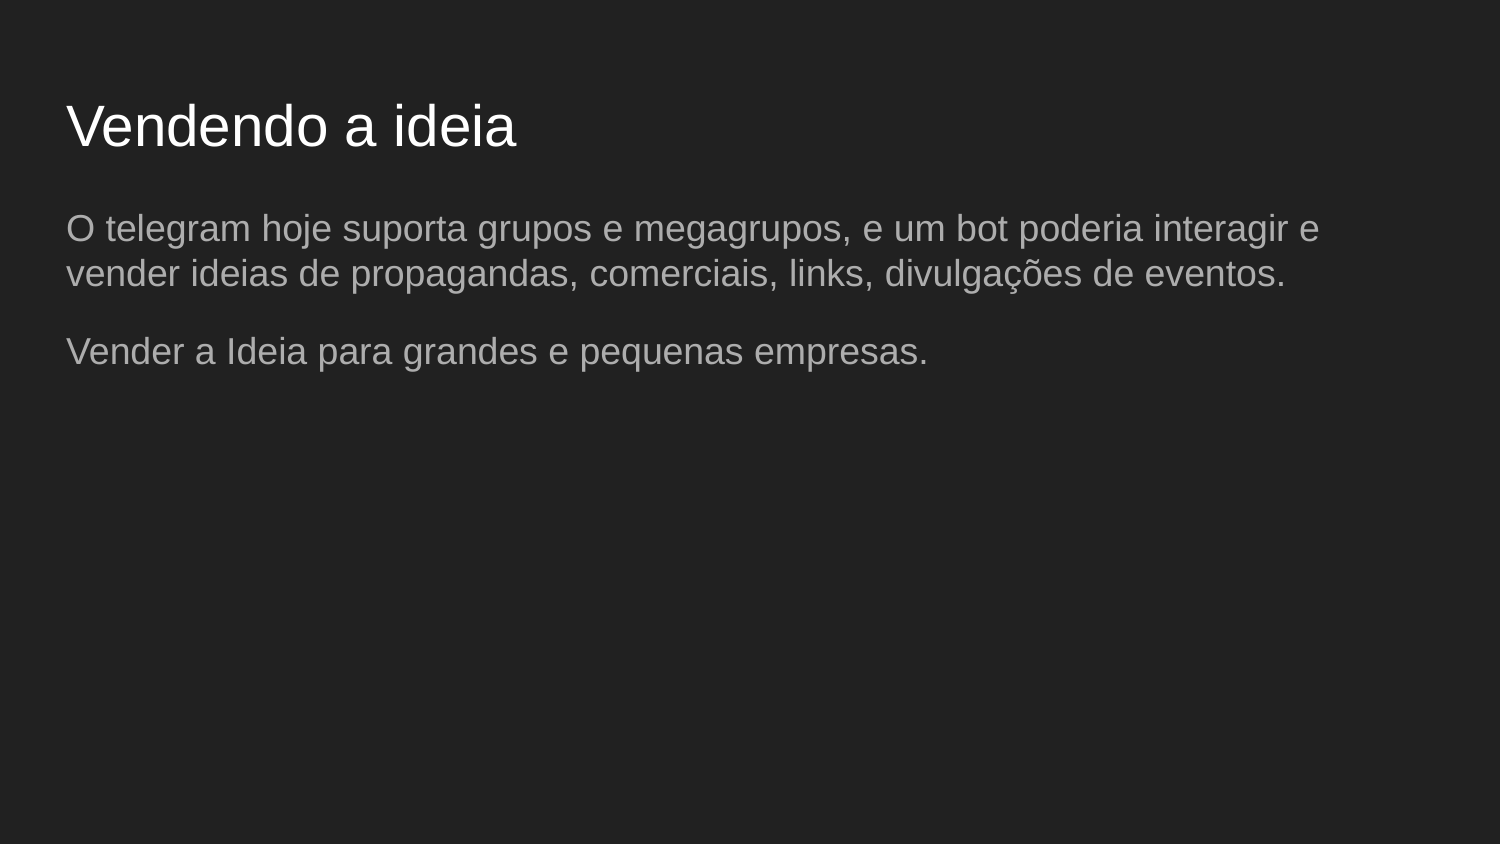

# Vendendo a ideia
O telegram hoje suporta grupos e megagrupos, e um bot poderia interagir e vender ideias de propagandas, comerciais, links, divulgações de eventos.
Vender a Ideia para grandes e pequenas empresas.